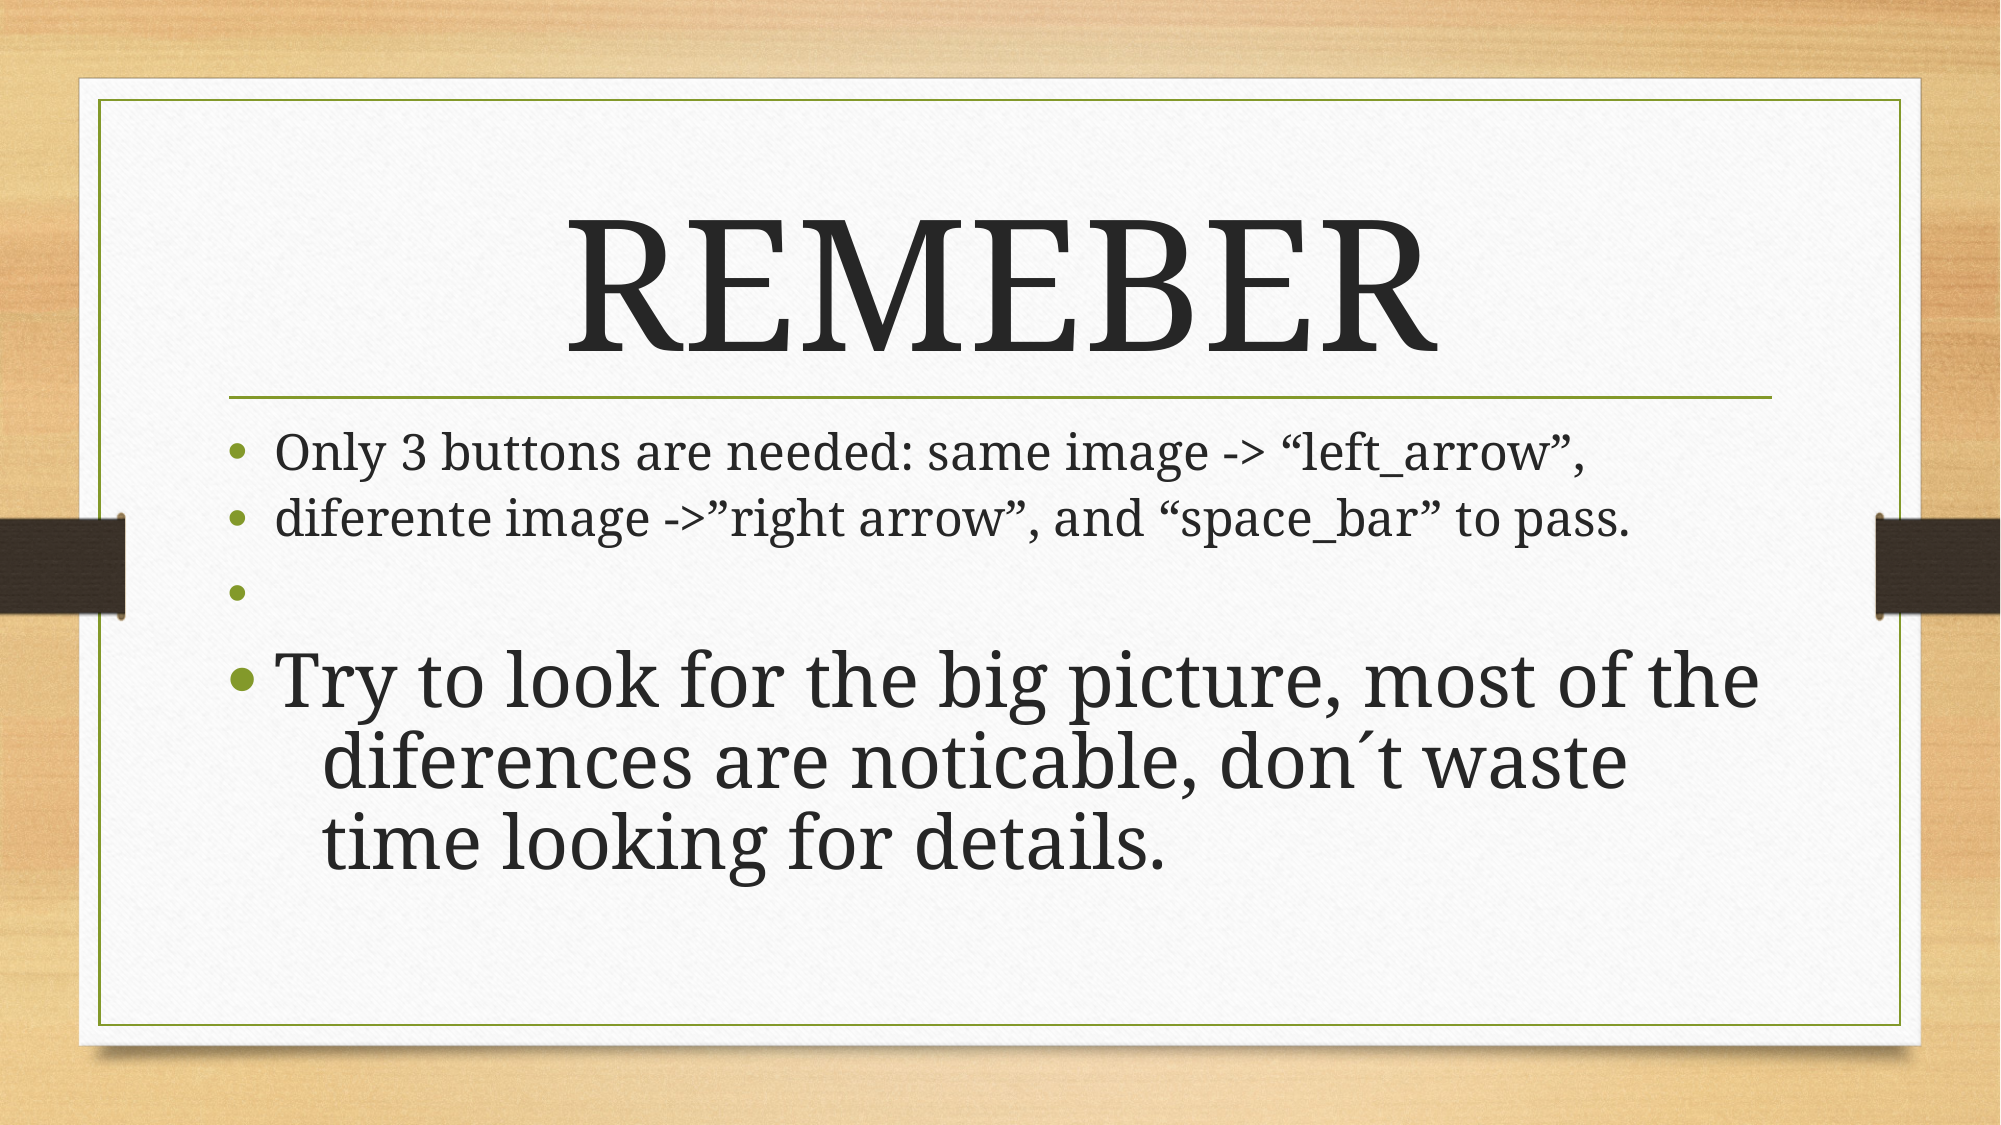

# REMEBER
Only 3 buttons are needed: same image -> “left_arrow”,
diferente image ->”right arrow”, and “space_bar” to pass.
Try to look for the big picture, most of the diferences are noticable, don´t waste time looking for details.